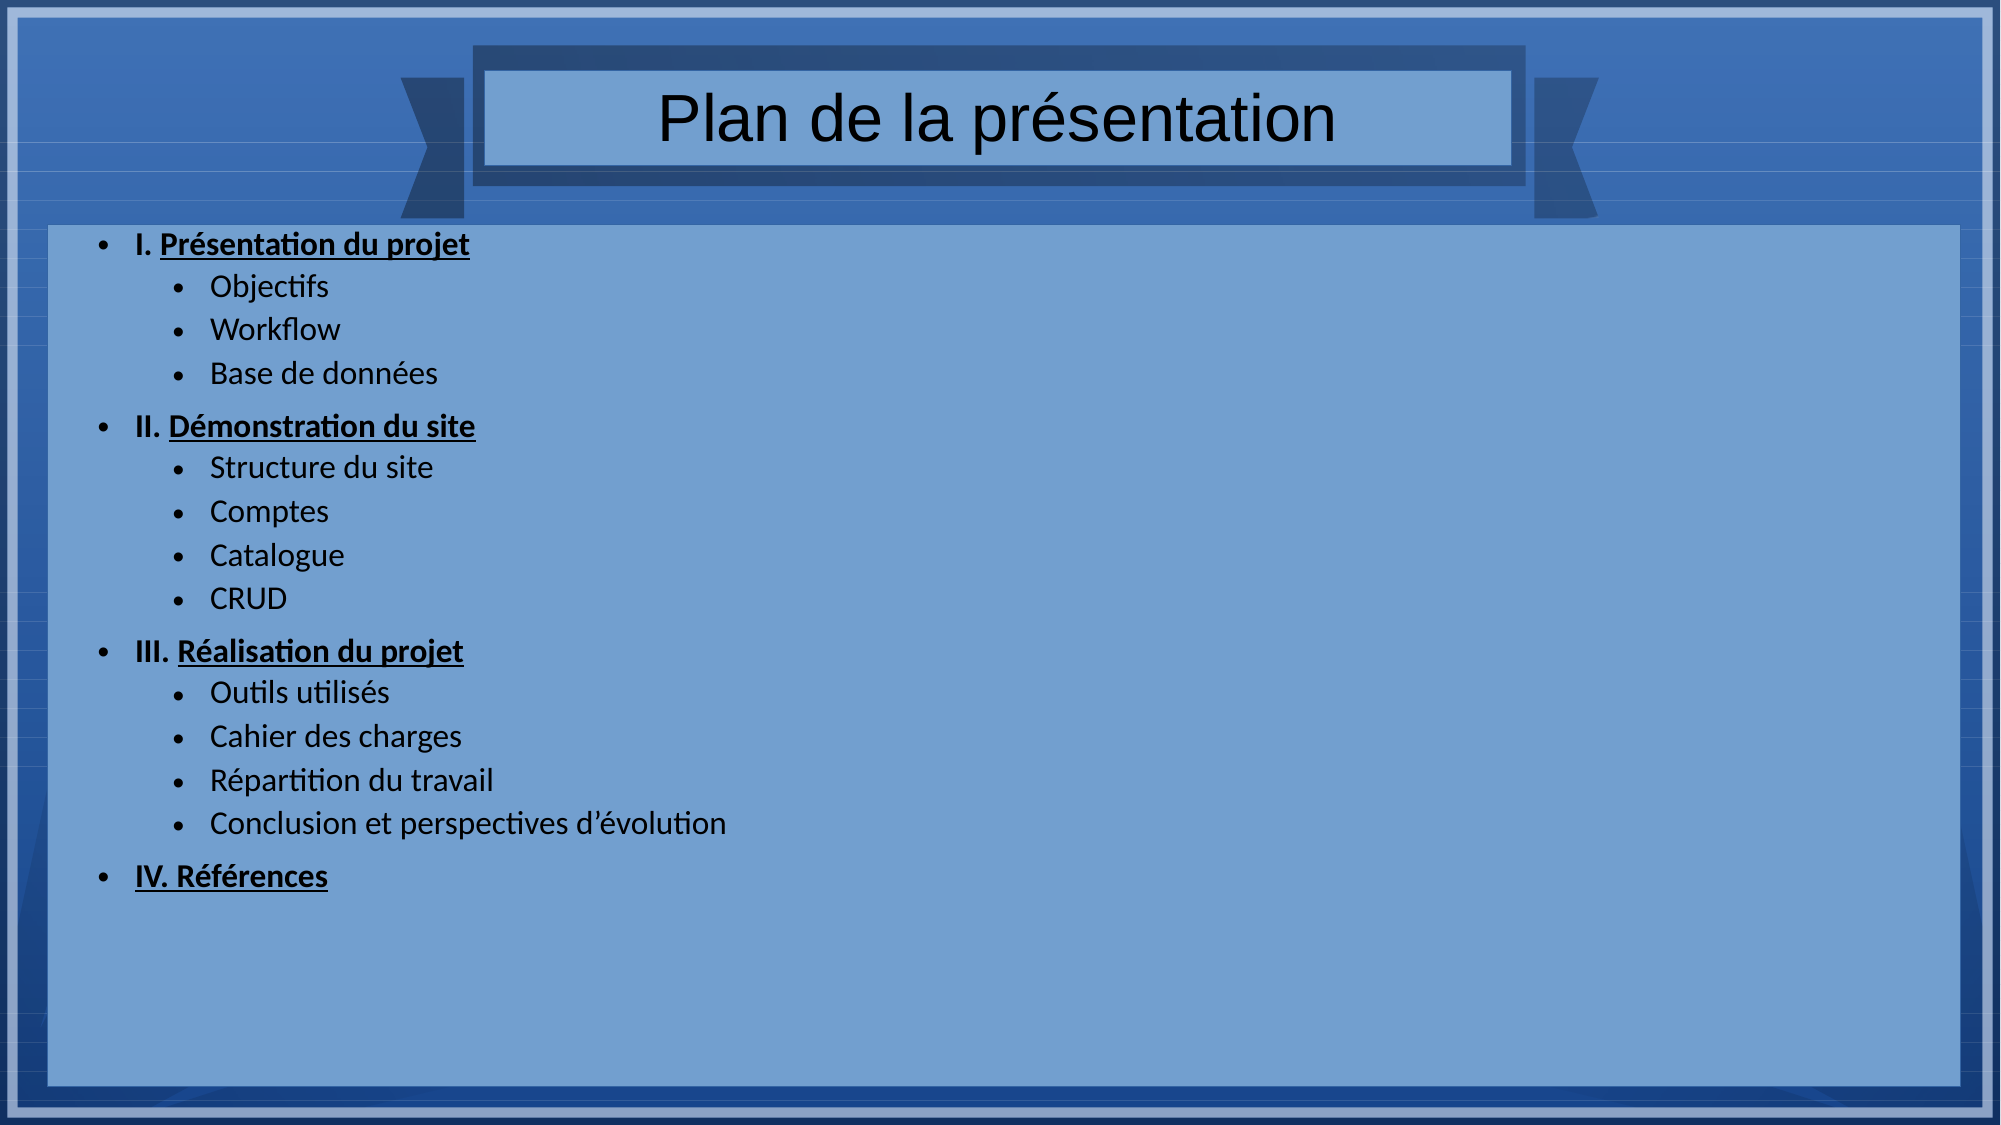

Plan de la présentation
I. Présentation du projet
Objectifs
Workflow
Base de données
II. Démonstration du site
Structure du site
Comptes
Catalogue
CRUD
III. Réalisation du projet
Outils utilisés
Cahier des charges
Répartition du travail
Conclusion et perspectives d’évolution
IV. Références